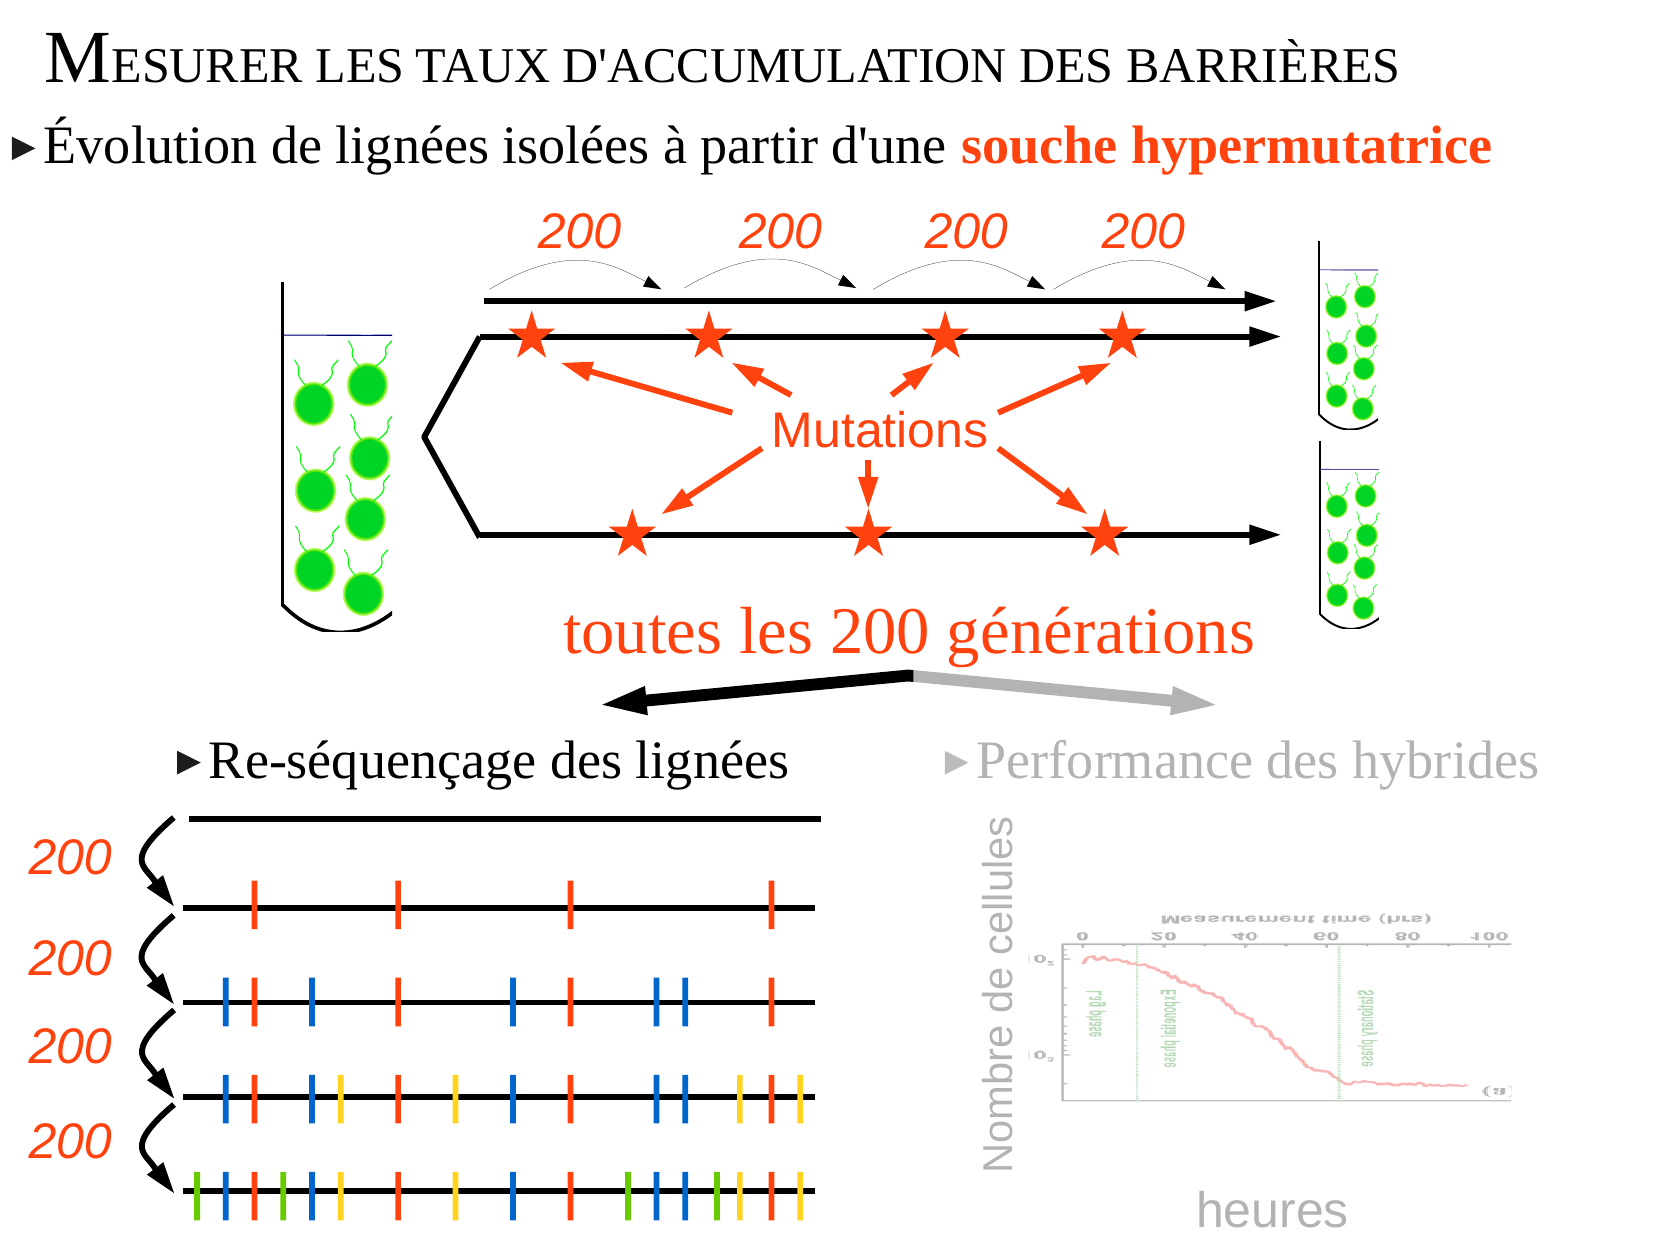

MESURER LES TAUX D'ACCUMULATION DES BARRIÈRES
Évolution de lignées isolées à partir d'une souche hypermutatrice
200
200
200
200
Mutations
toutes les 200 générations
Re-séquençage des lignées
Performance des hybrides
200
200
Nombre de cellules
200
200
 heures